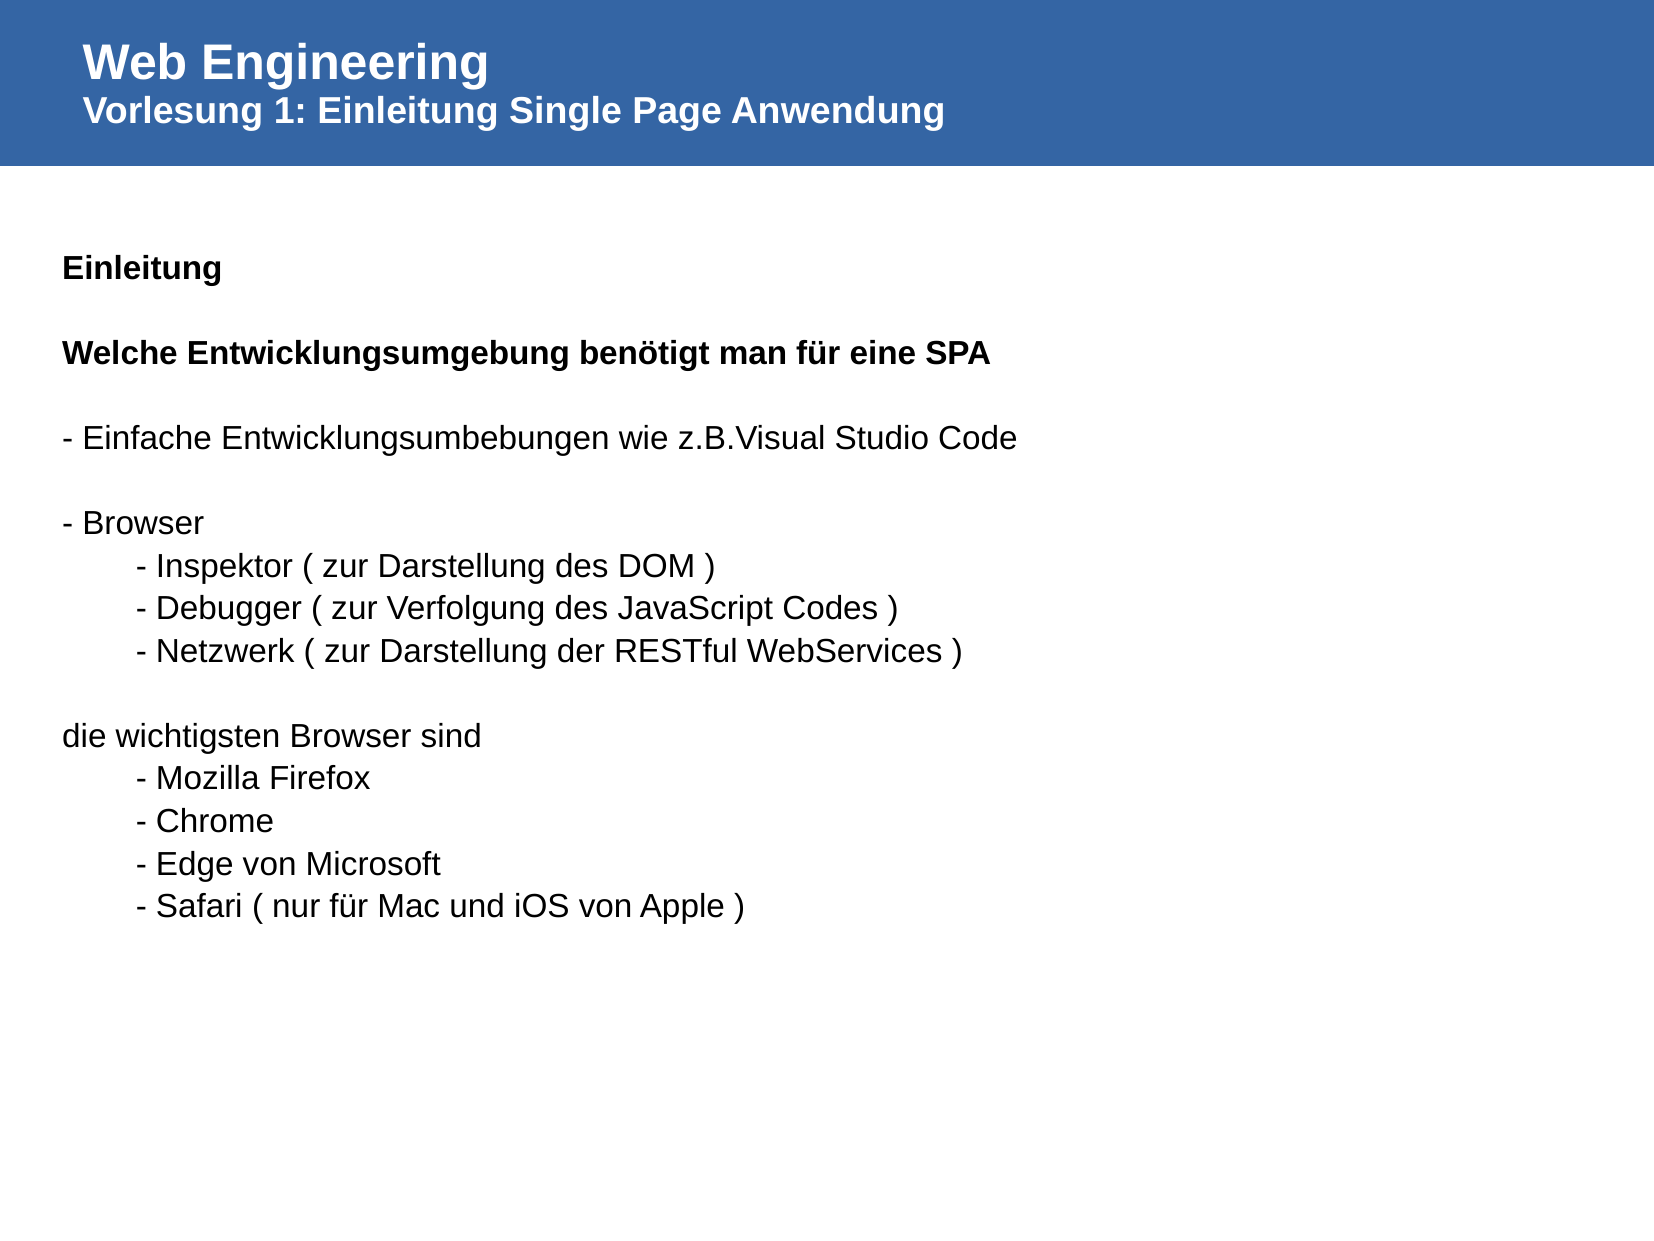

# Web Engineering Vorlesung 1: Einleitung Single Page Anwendung
Einleitung
Welche Entwicklungsumgebung benötigt man für eine SPA
- Einfache Entwicklungsumbebungen wie z.B.Visual Studio Code
- Browser
	- Inspektor ( zur Darstellung des DOM )
	- Debugger ( zur Verfolgung des JavaScript Codes )
	- Netzwerk ( zur Darstellung der RESTful WebServices )
die wichtigsten Browser sind
	- Mozilla Firefox
	- Chrome
	- Edge von Microsoft
	- Safari ( nur für Mac und iOS von Apple )